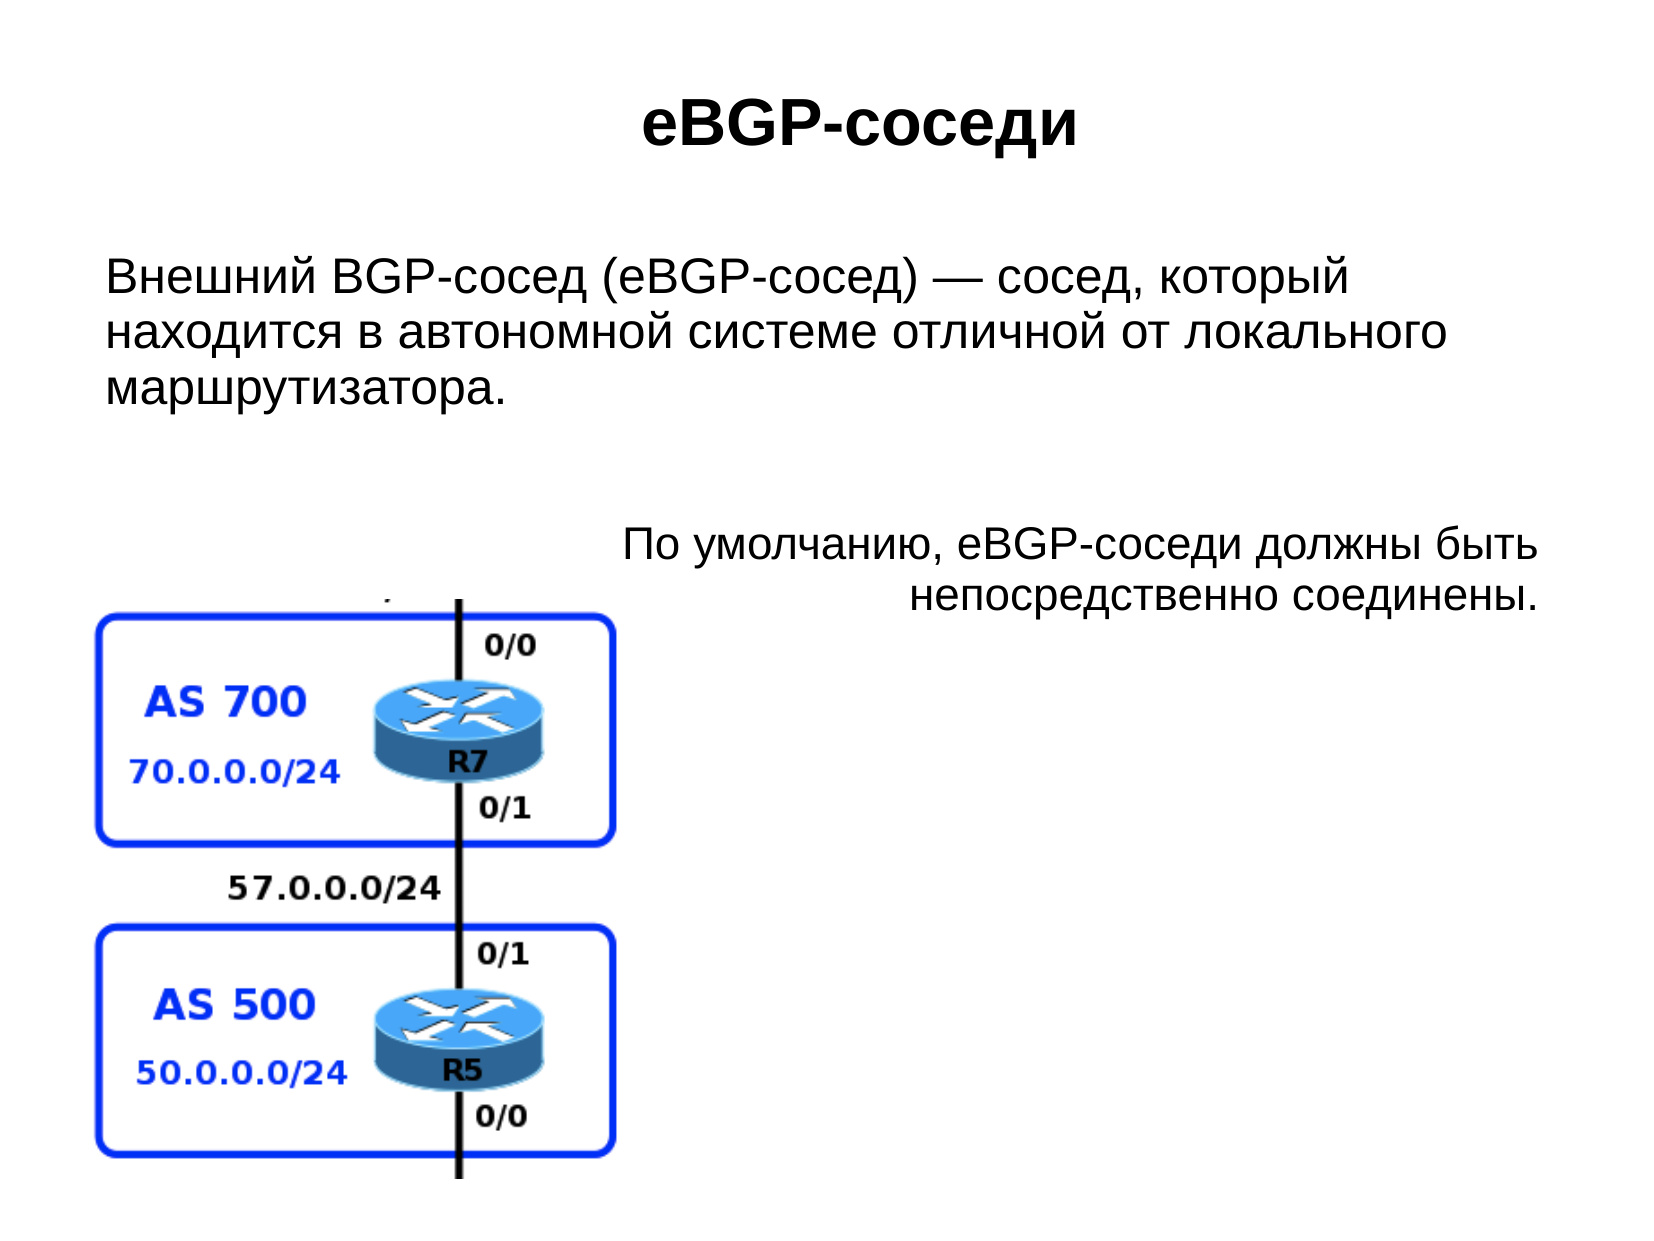

eBGP-соседи
# Внешний BGP-сосед (eBGP-сосед) — сосед, который находится в автономной системе отличной от локального маршрутизатора.
По умолчанию, eBGP-соседи должны быть
непосредственно соединены.